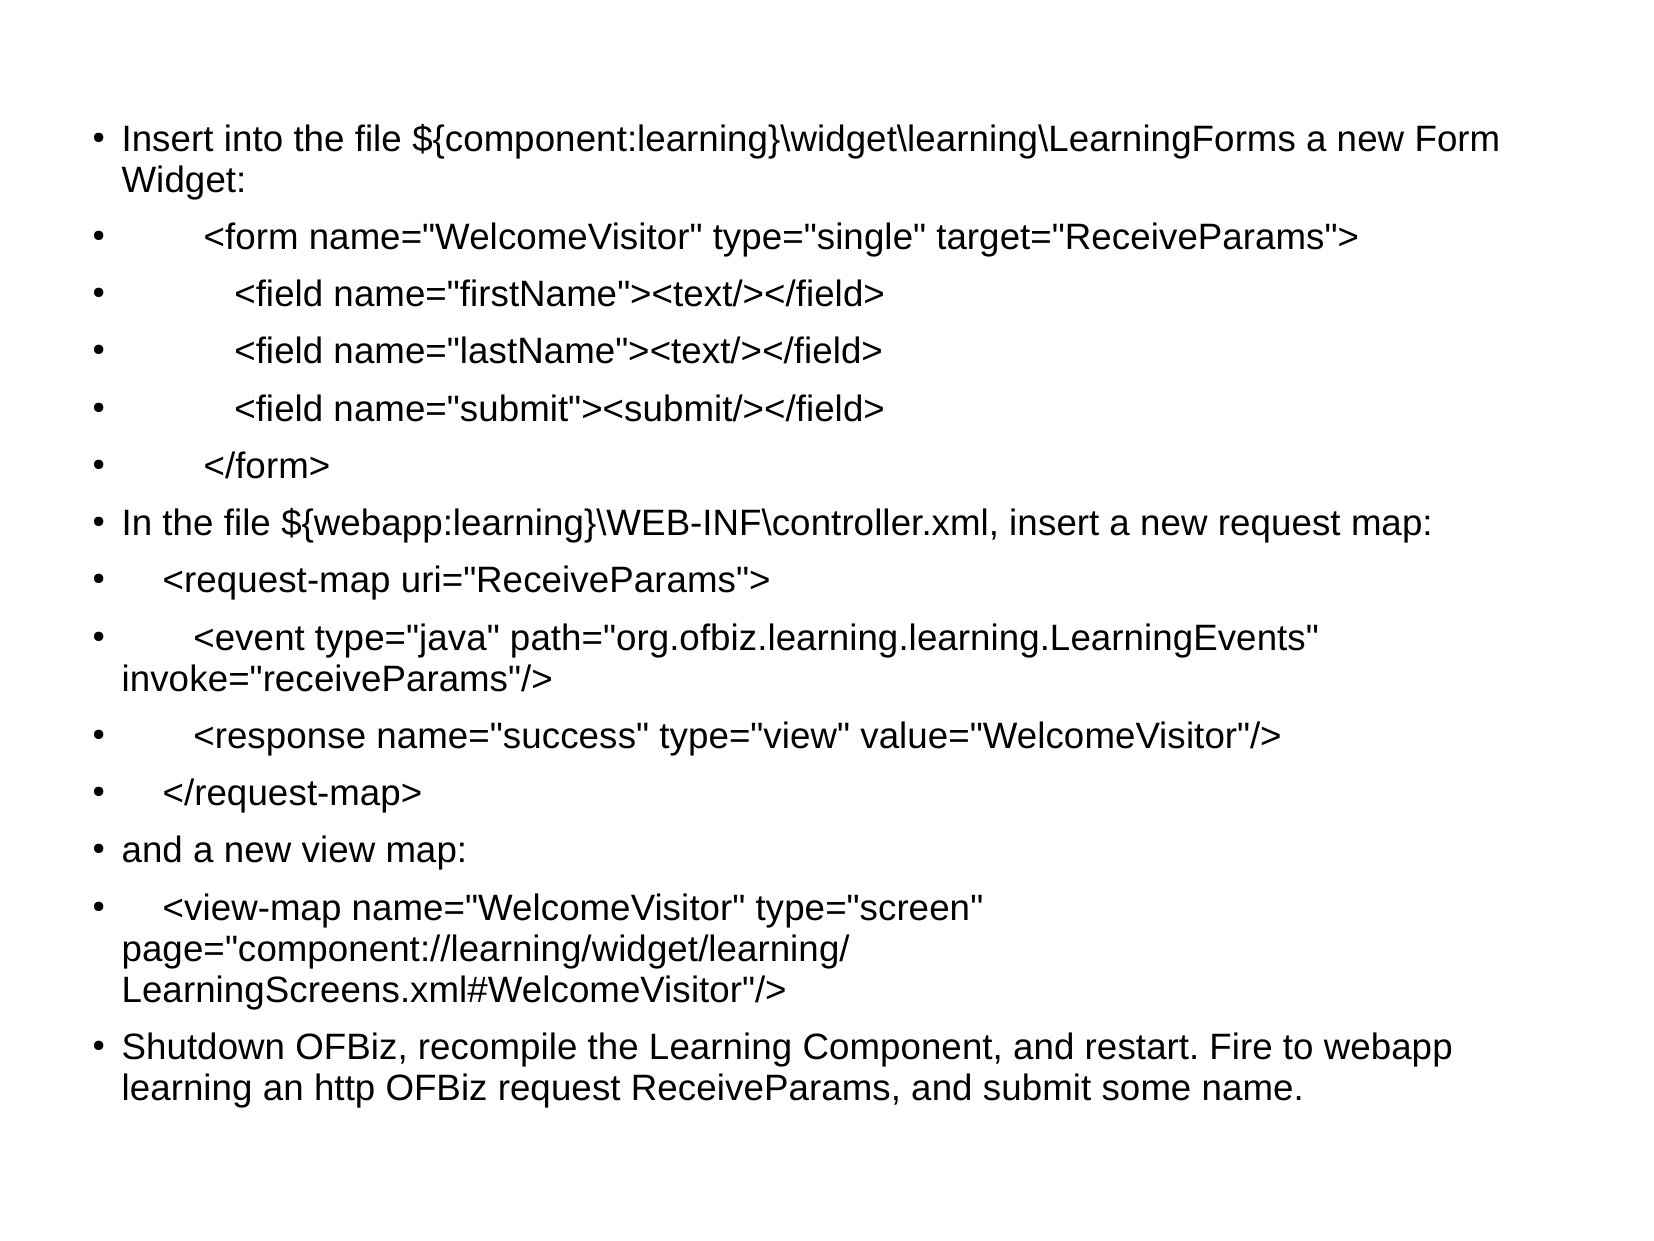

#
Insert into the file ${component:learning}\widget\learning\LearningForms a new Form Widget:
 <form name="WelcomeVisitor" type="single" target="ReceiveParams">
 <field name="firstName"><text/></field>
 <field name="lastName"><text/></field>
 <field name="submit"><submit/></field>
 </form>
In the file ${webapp:learning}\WEB-INF\controller.xml, insert a new request map:
 <request-map uri="ReceiveParams">
 <event type="java" path="org.ofbiz.learning.learning.LearningEvents" invoke="receiveParams"/>
 <response name="success" type="view" value="WelcomeVisitor"/>
 </request-map>
and a new view map:
 <view-map name="WelcomeVisitor" type="screen" page="component://learning/widget/learning/ LearningScreens.xml#WelcomeVisitor"/>
Shutdown OFBiz, recompile the Learning Component, and restart. Fire to webapp learning an http OFBiz request ReceiveParams, and submit some name.